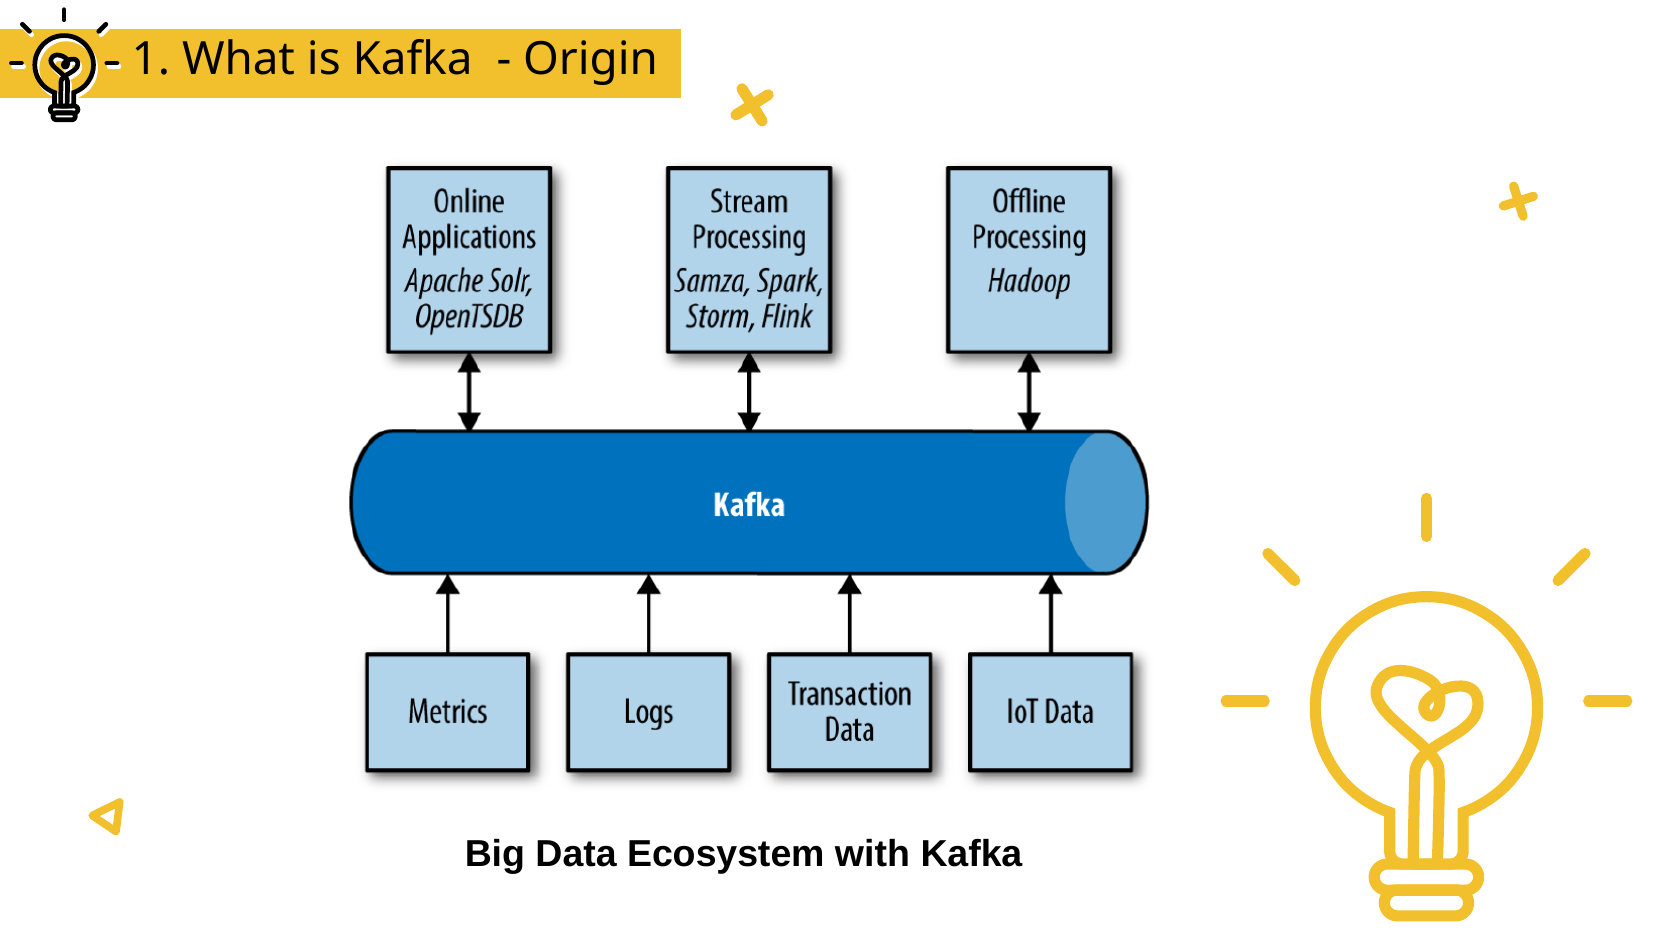

# 1. What is Kafka - Origin
Big Data Ecosystem with Kafka